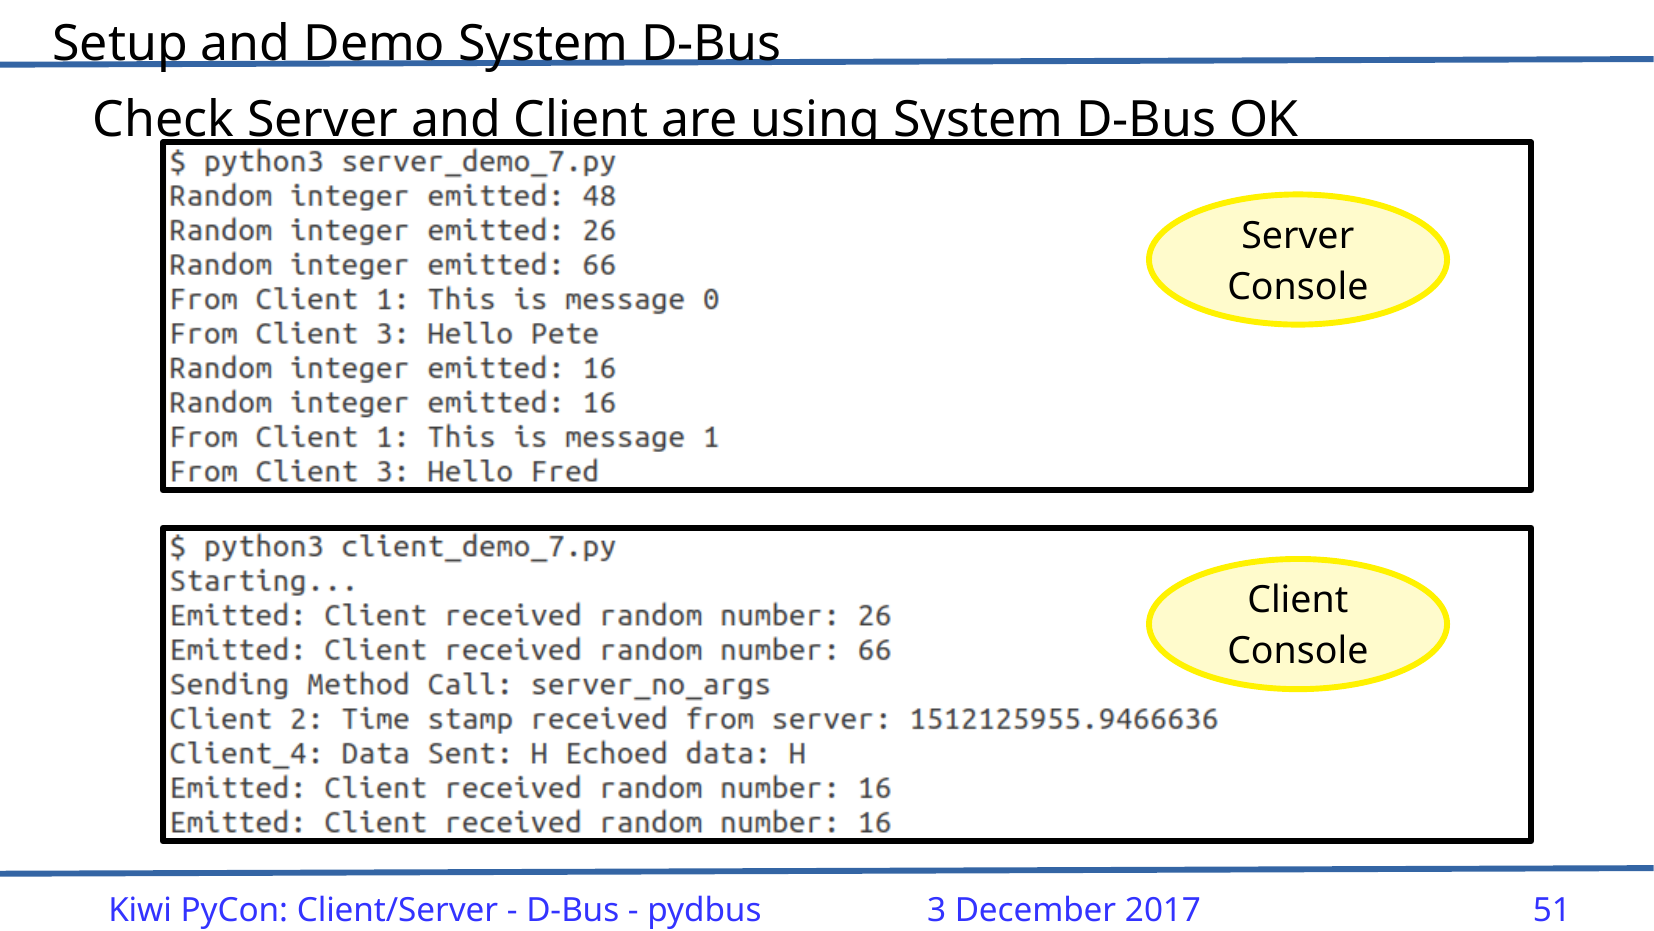

Setup and Demo System D-Bus
Check Server and Client are using System D-Bus OK
Server Console
Client Console
Kiwi PyCon: Client/Server - D-Bus - pydbus
3 December 2017
51